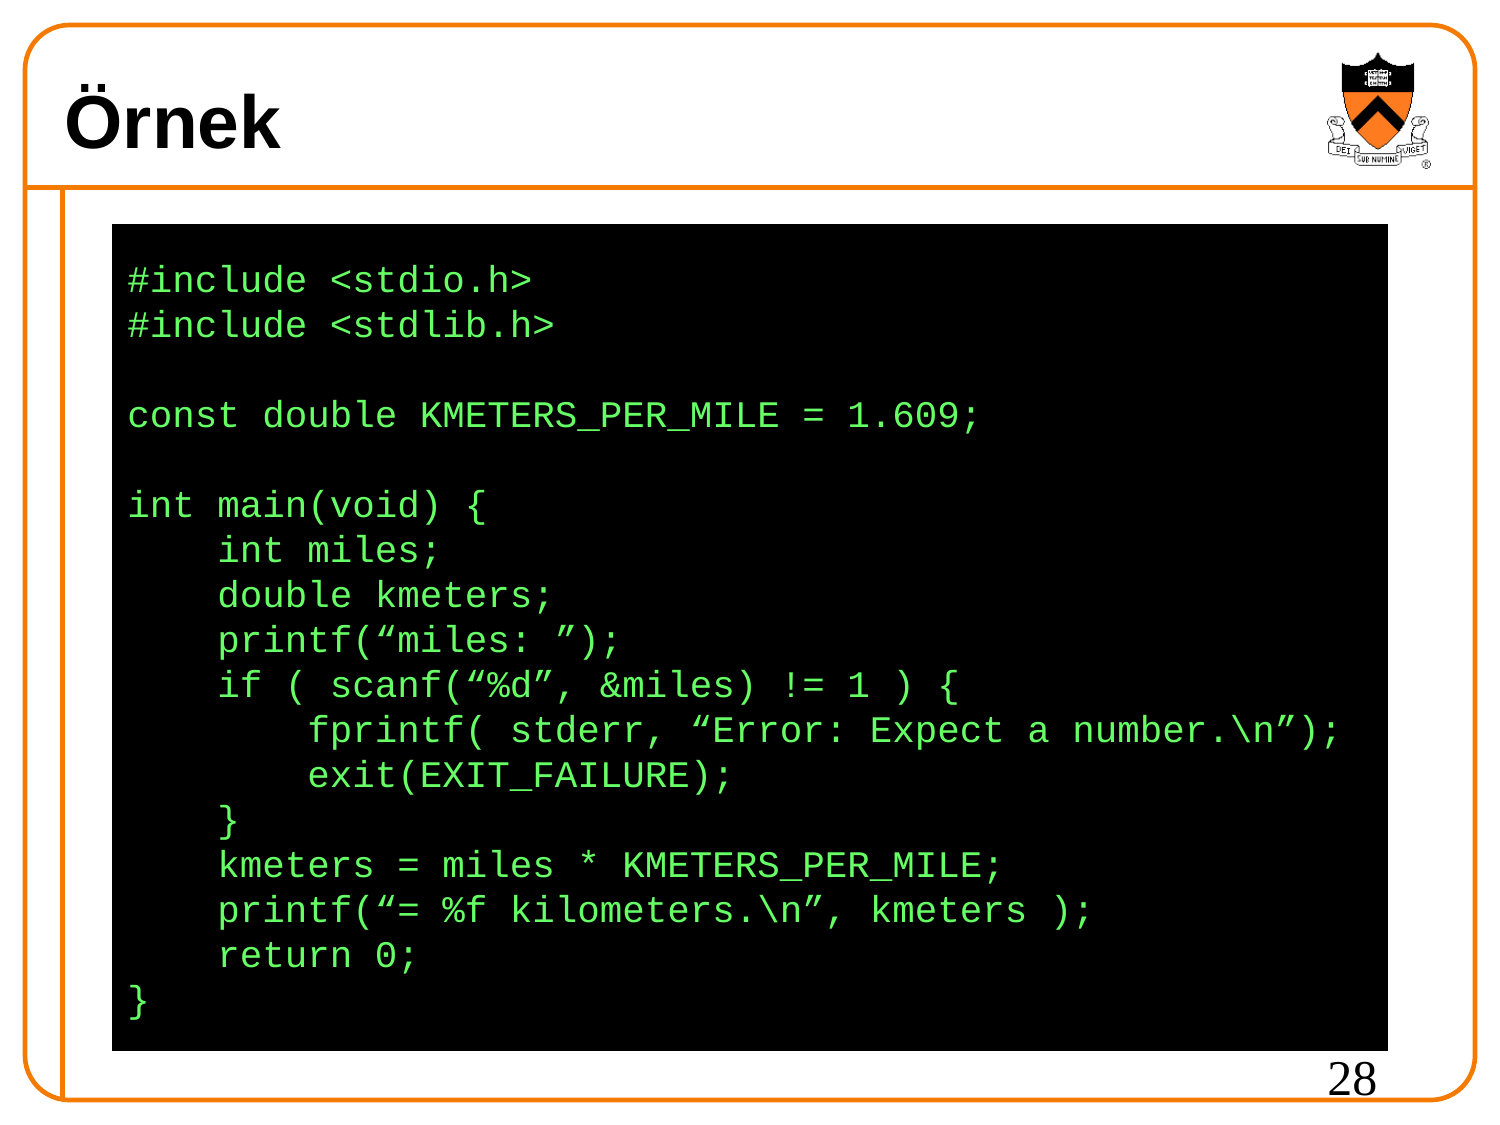

# Örnek
#include <stdio.h>
#include <stdlib.h>
const double KMETERS_PER_MILE = 1.609;
int main(void) {
 int miles;
 double kmeters;
 printf(“miles: ”);
 if ( scanf(“%d”, &miles) != 1 ) {
 fprintf( stderr, “Error: Expect a number.\n”);
 exit(EXIT_FAILURE);
 }
 kmeters = miles * KMETERS_PER_MILE;
 printf(“= %f kilometers.\n”, kmeters );
 return 0;
}
28